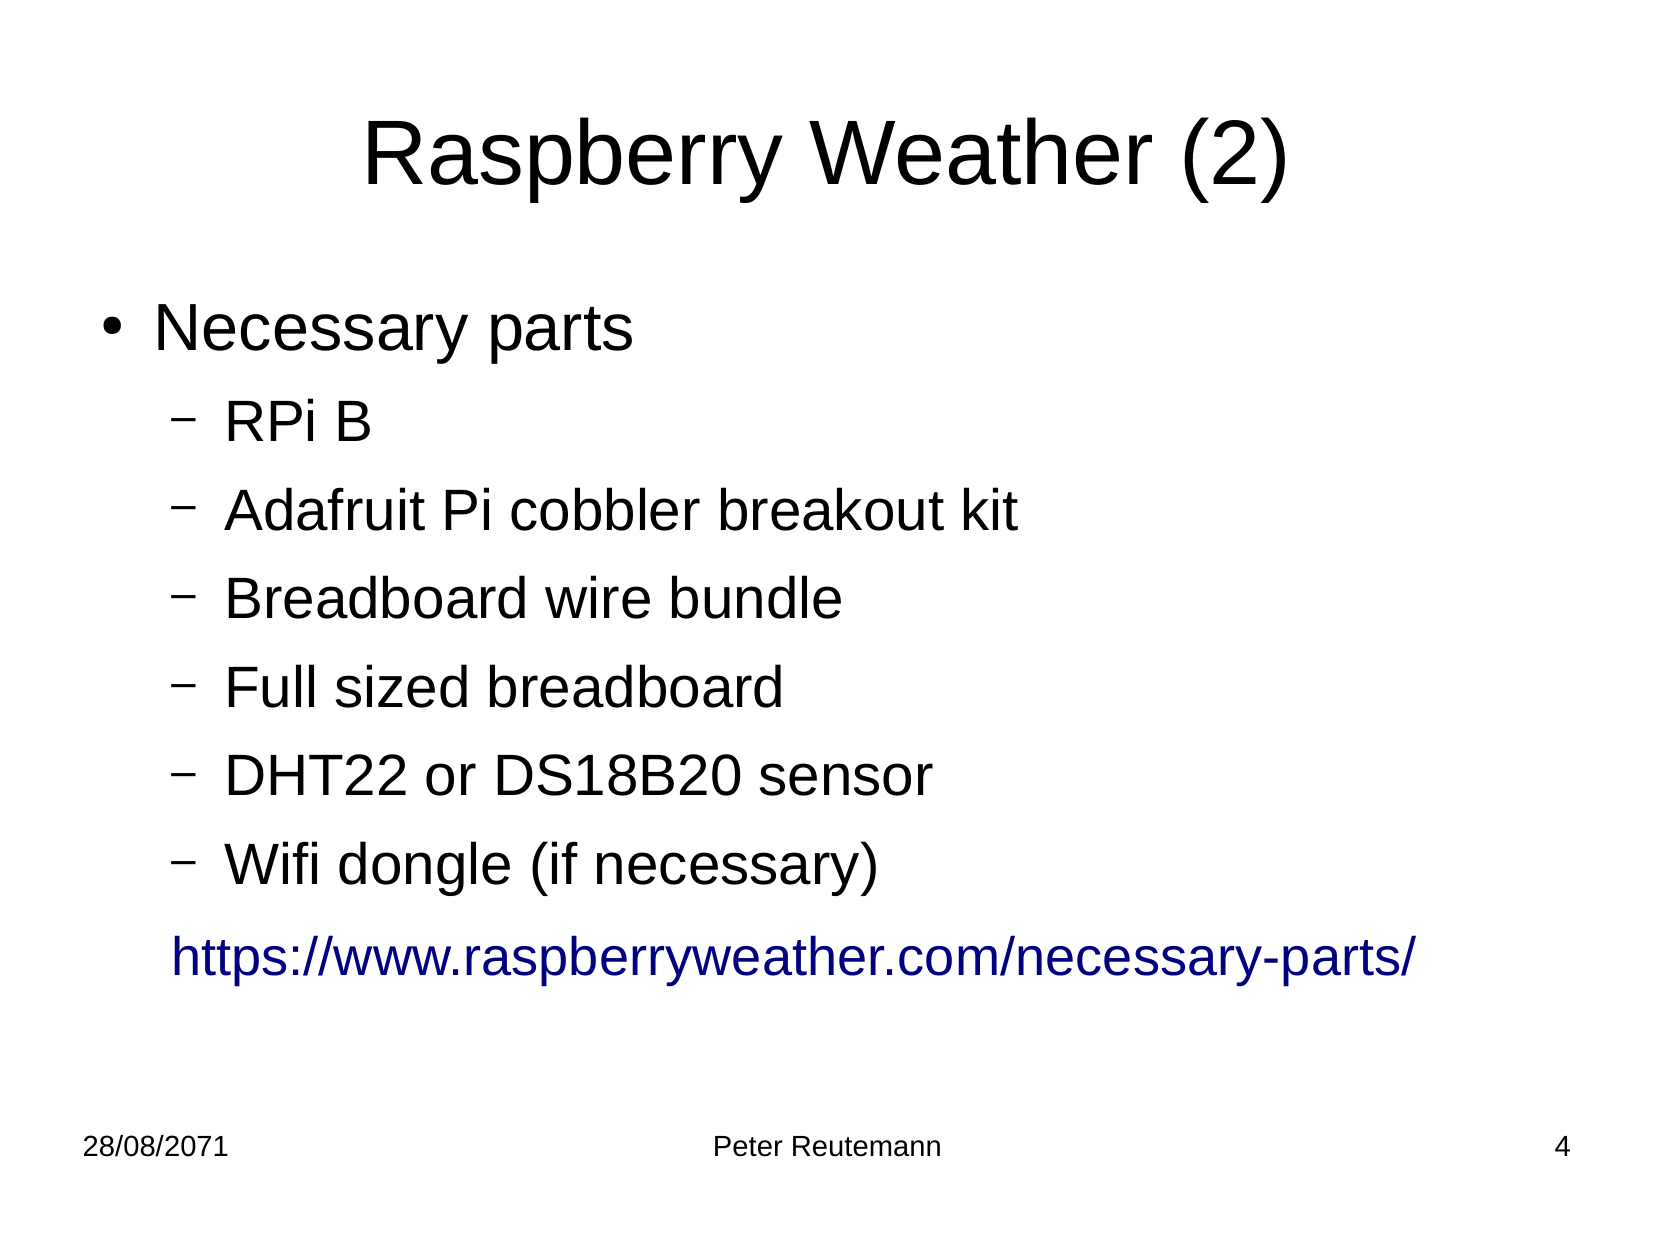

# Raspberry Weather (2)
Necessary parts
RPi B
Adafruit Pi cobbler breakout kit
Breadboard wire bundle
Full sized breadboard
DHT22 or DS18B20 sensor
Wifi dongle (if necessary)
https://www.raspberryweather.com/necessary-parts/
28/08/2071
Peter Reutemann
4